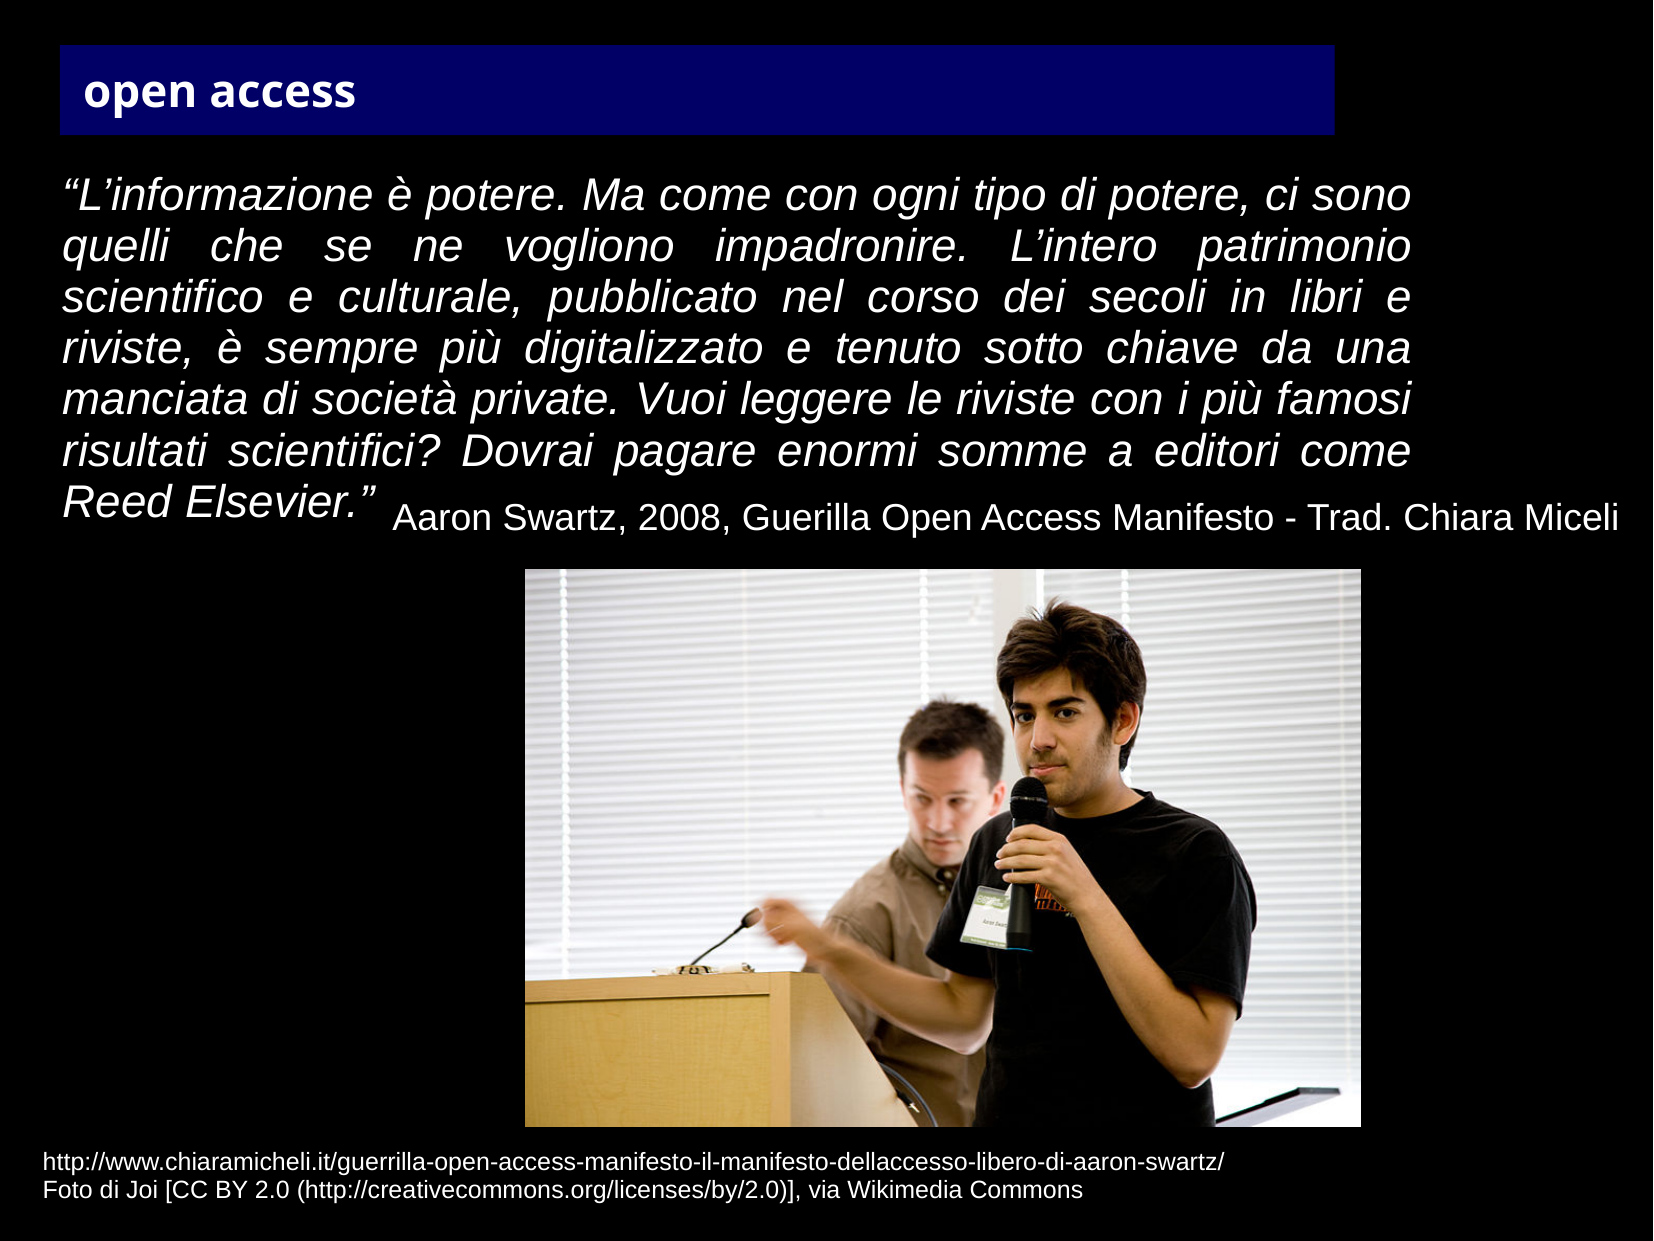

# open access
“L’informazione è potere. Ma come con ogni tipo di potere, ci sono quelli che se ne vogliono impadronire. L’intero patrimonio scientifico e culturale, pubblicato nel corso dei secoli in libri e riviste, è sempre più digitalizzato e tenuto sotto chiave da una manciata di società private. Vuoi leggere le riviste con i più famosi risultati scientifici? Dovrai pagare enormi somme a editori come Reed Elsevier.”
Aaron Swartz, 2008, Guerilla Open Access Manifesto - Trad. Chiara Miceli
http://www.chiaramicheli.it/guerrilla-open-access-manifesto-il-manifesto-dellaccesso-libero-di-aaron-swartz/
Foto di Joi [CC BY 2.0 (http://creativecommons.org/licenses/by/2.0)], via Wikimedia Commons